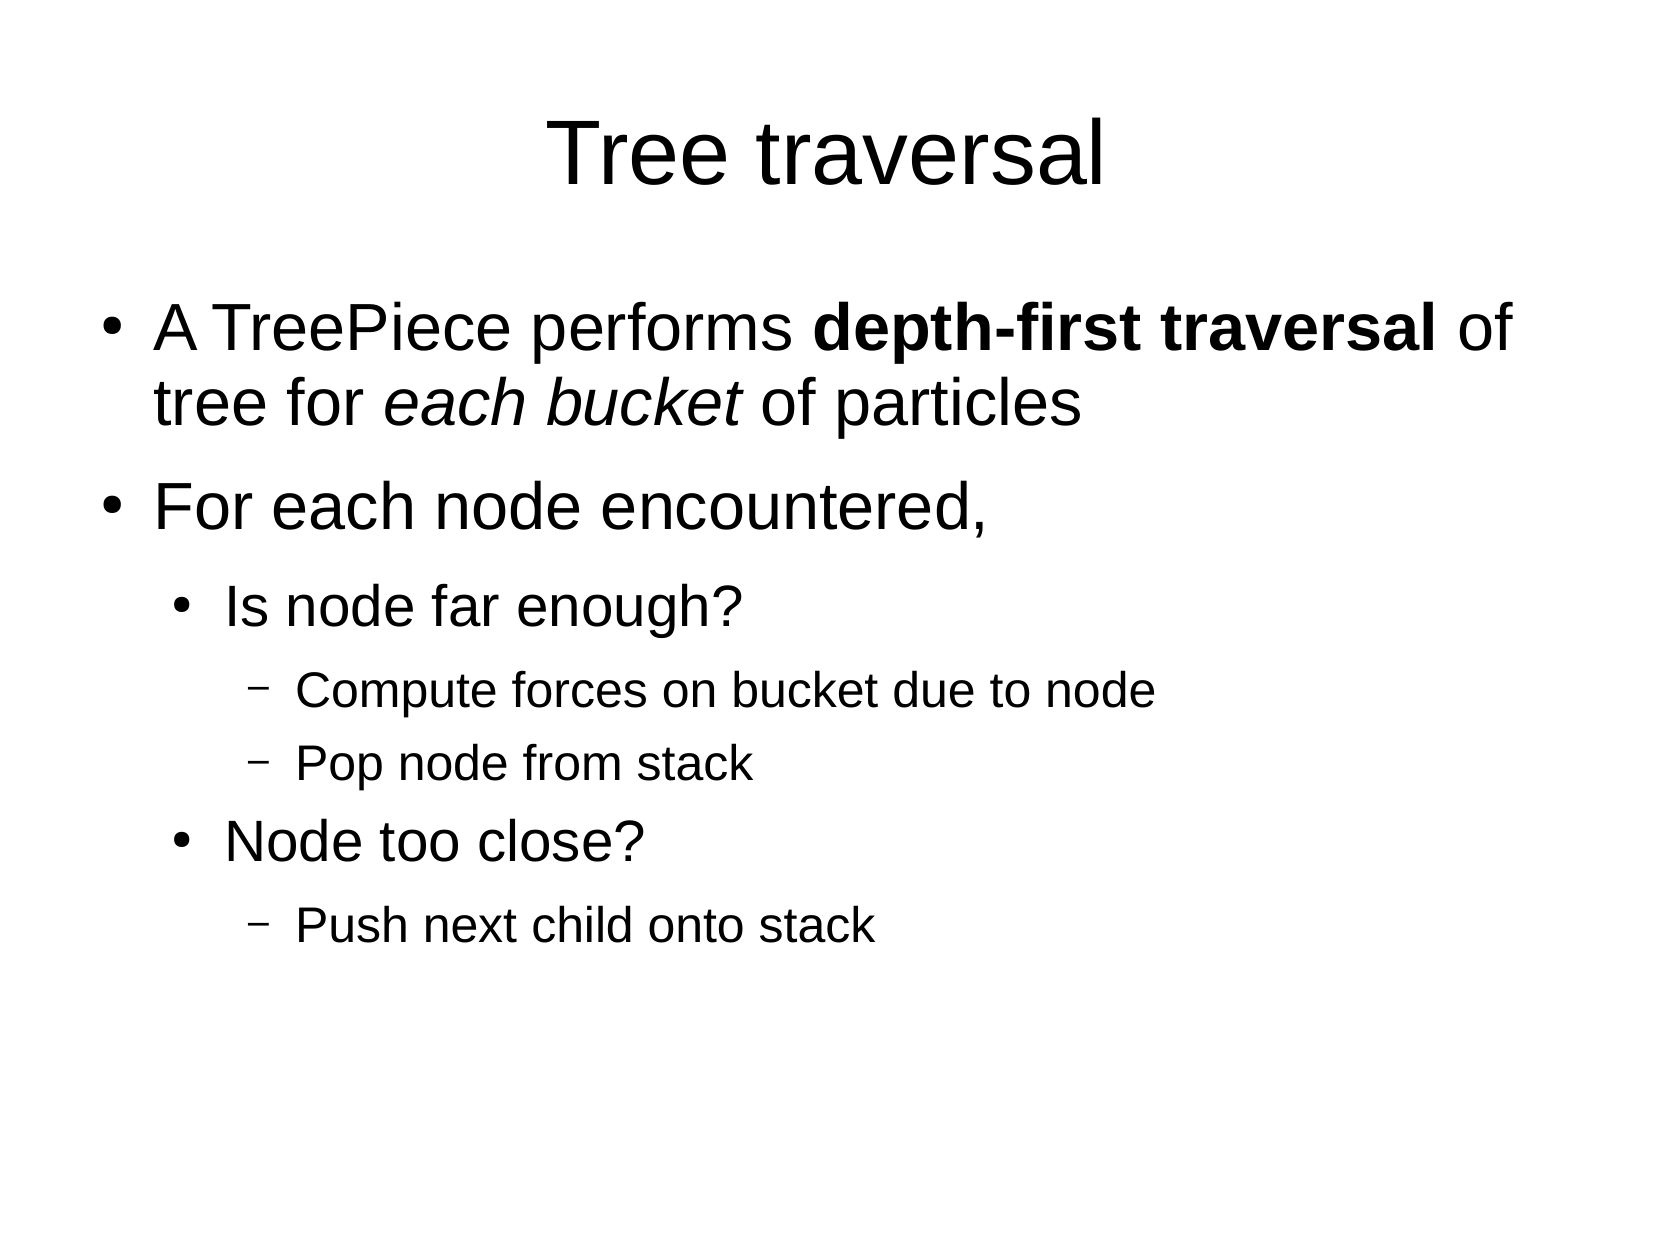

# Tree traversal
A TreePiece performs depth-first traversal of tree for each bucket of particles
For each node encountered,
Is node far enough?
Compute forces on bucket due to node
Pop node from stack
Node too close?
Push next child onto stack